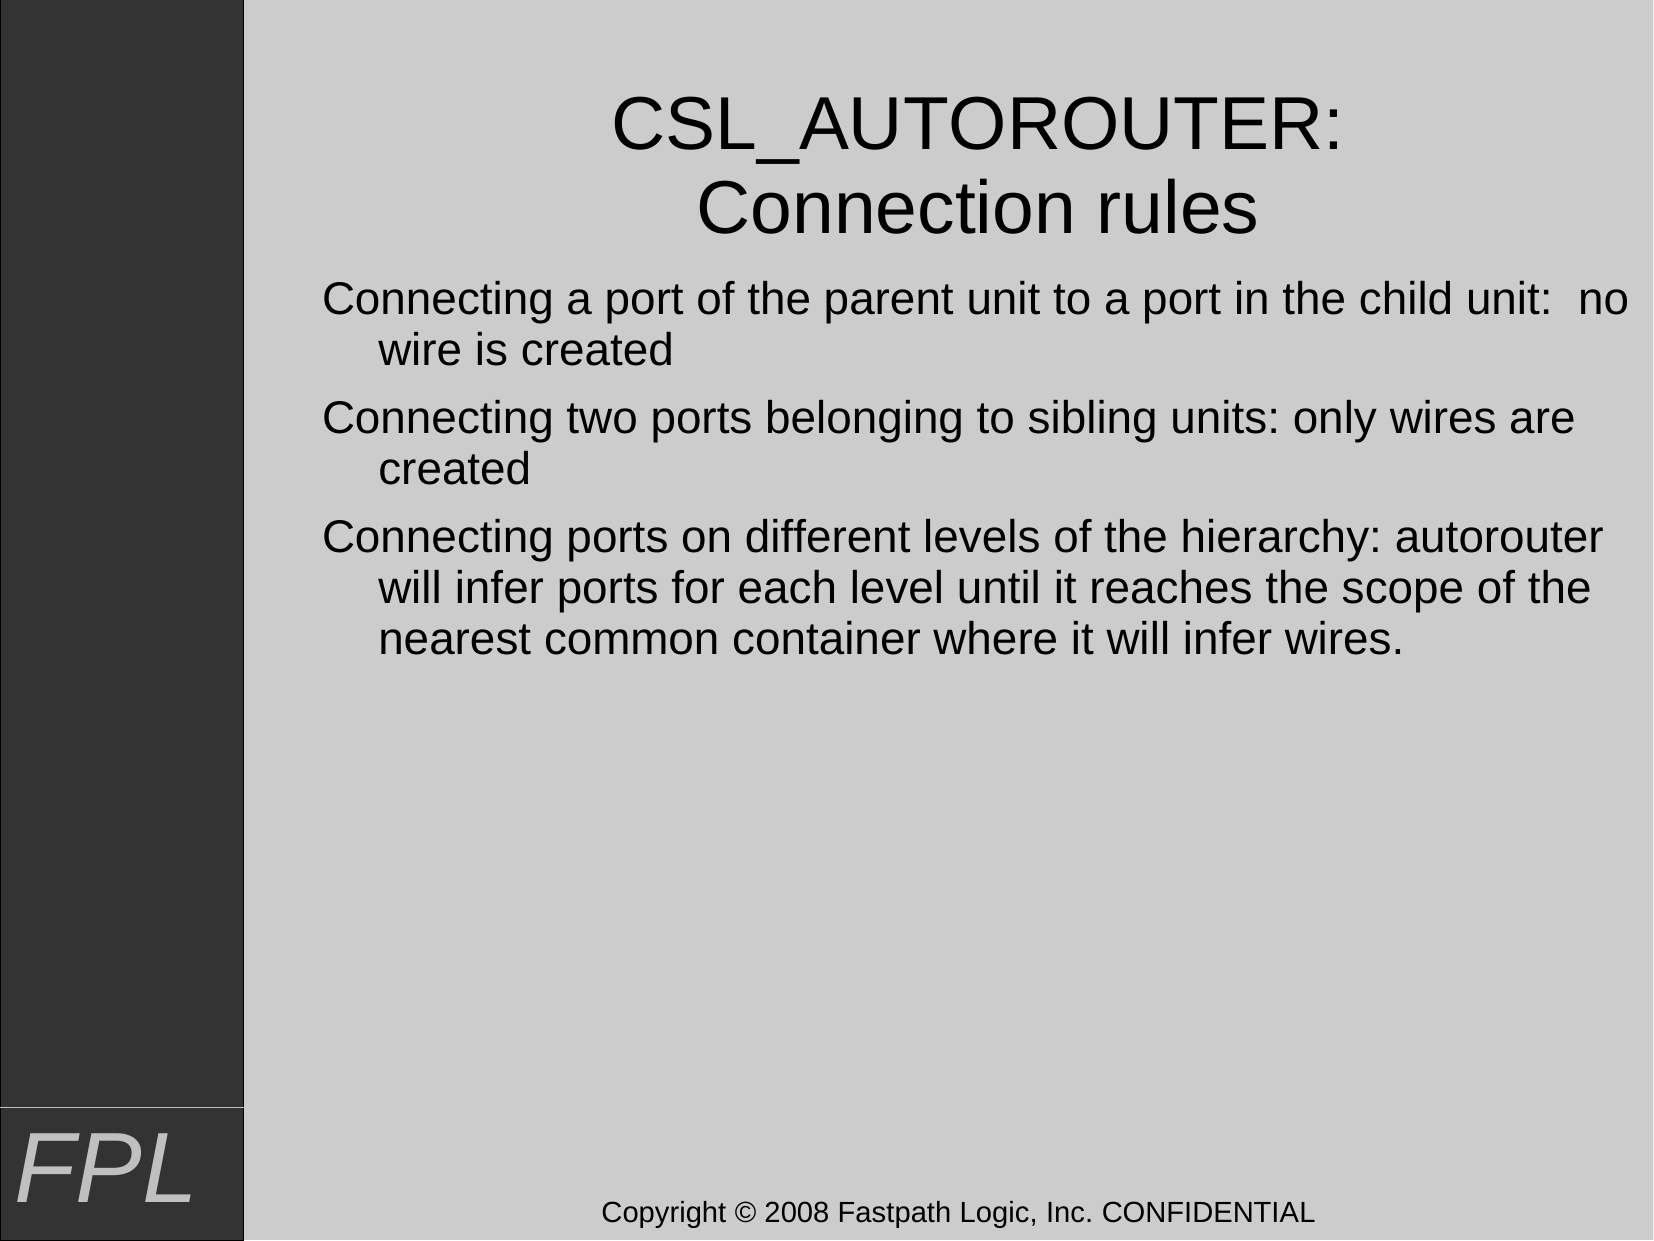

# CSL_AUTOROUTER: Connection rules
Connecting a port of the parent unit to a port in the child unit: no wire is created
Connecting two ports belonging to sibling units: only wires are created
Connecting ports on different levels of the hierarchy: autorouter will infer ports for each level until it reaches the scope of the nearest common container where it will infer wires.